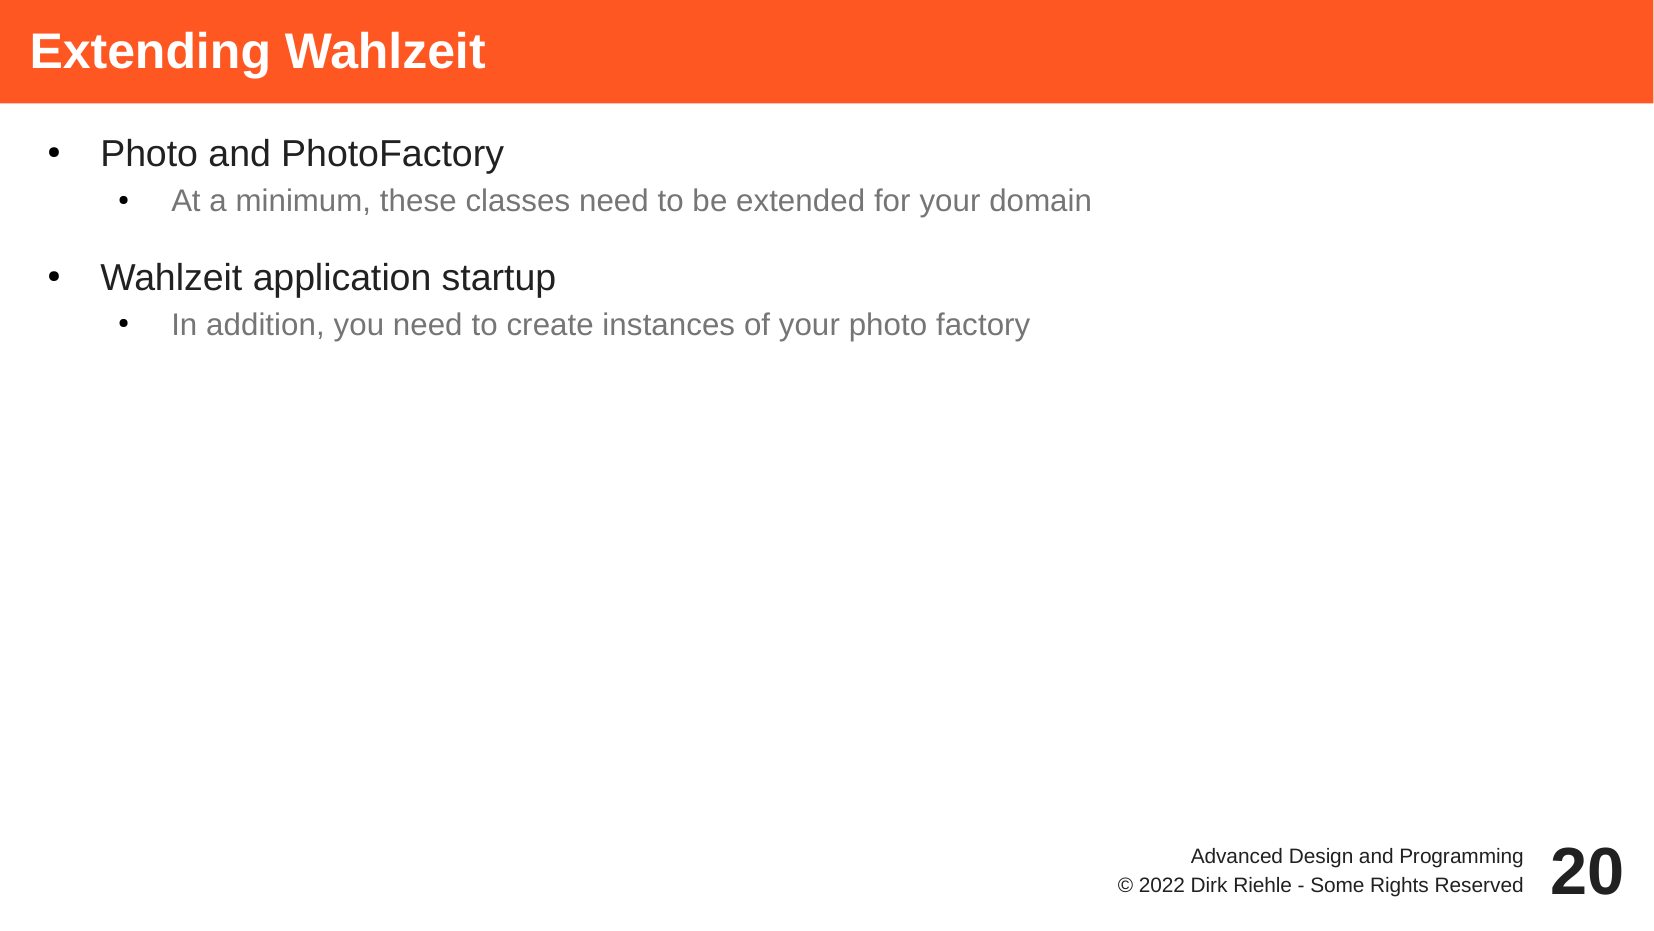

# Extending Wahlzeit
Photo and PhotoFactory
At a minimum, these classes need to be extended for your domain
Wahlzeit application startup
In addition, you need to create instances of your photo factory
Advanced Design and Programming
20
© 2022 Dirk Riehle - Some Rights Reserved